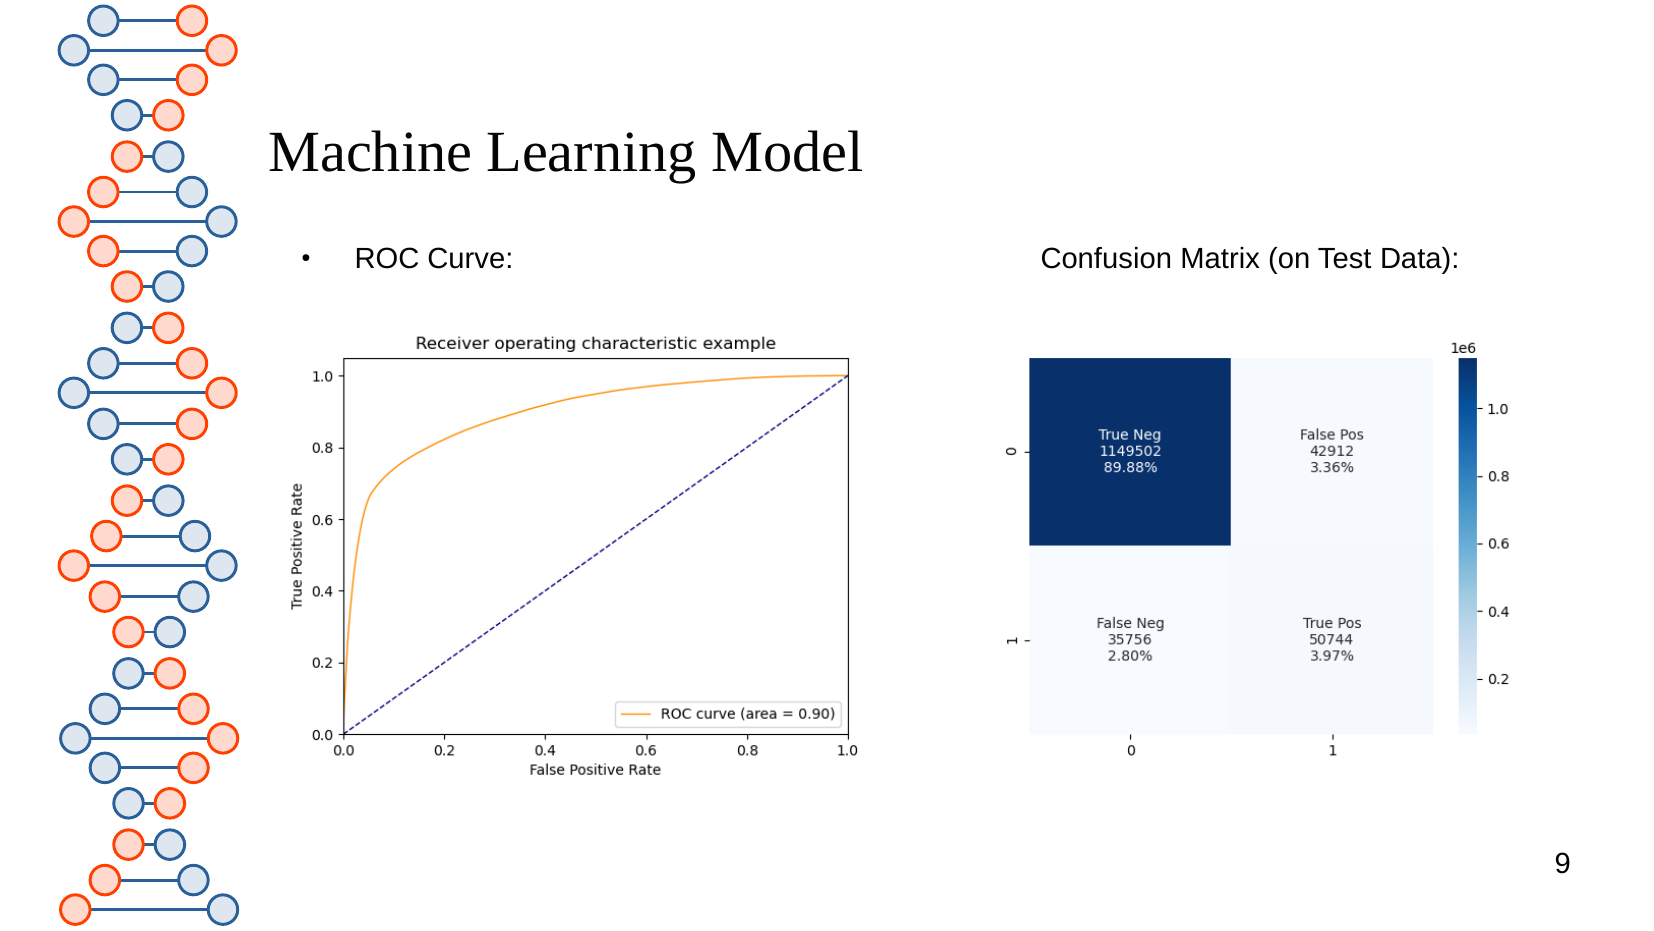

# Machine Learning Model
ROC Curve: Confusion Matrix (on Test Data):
9